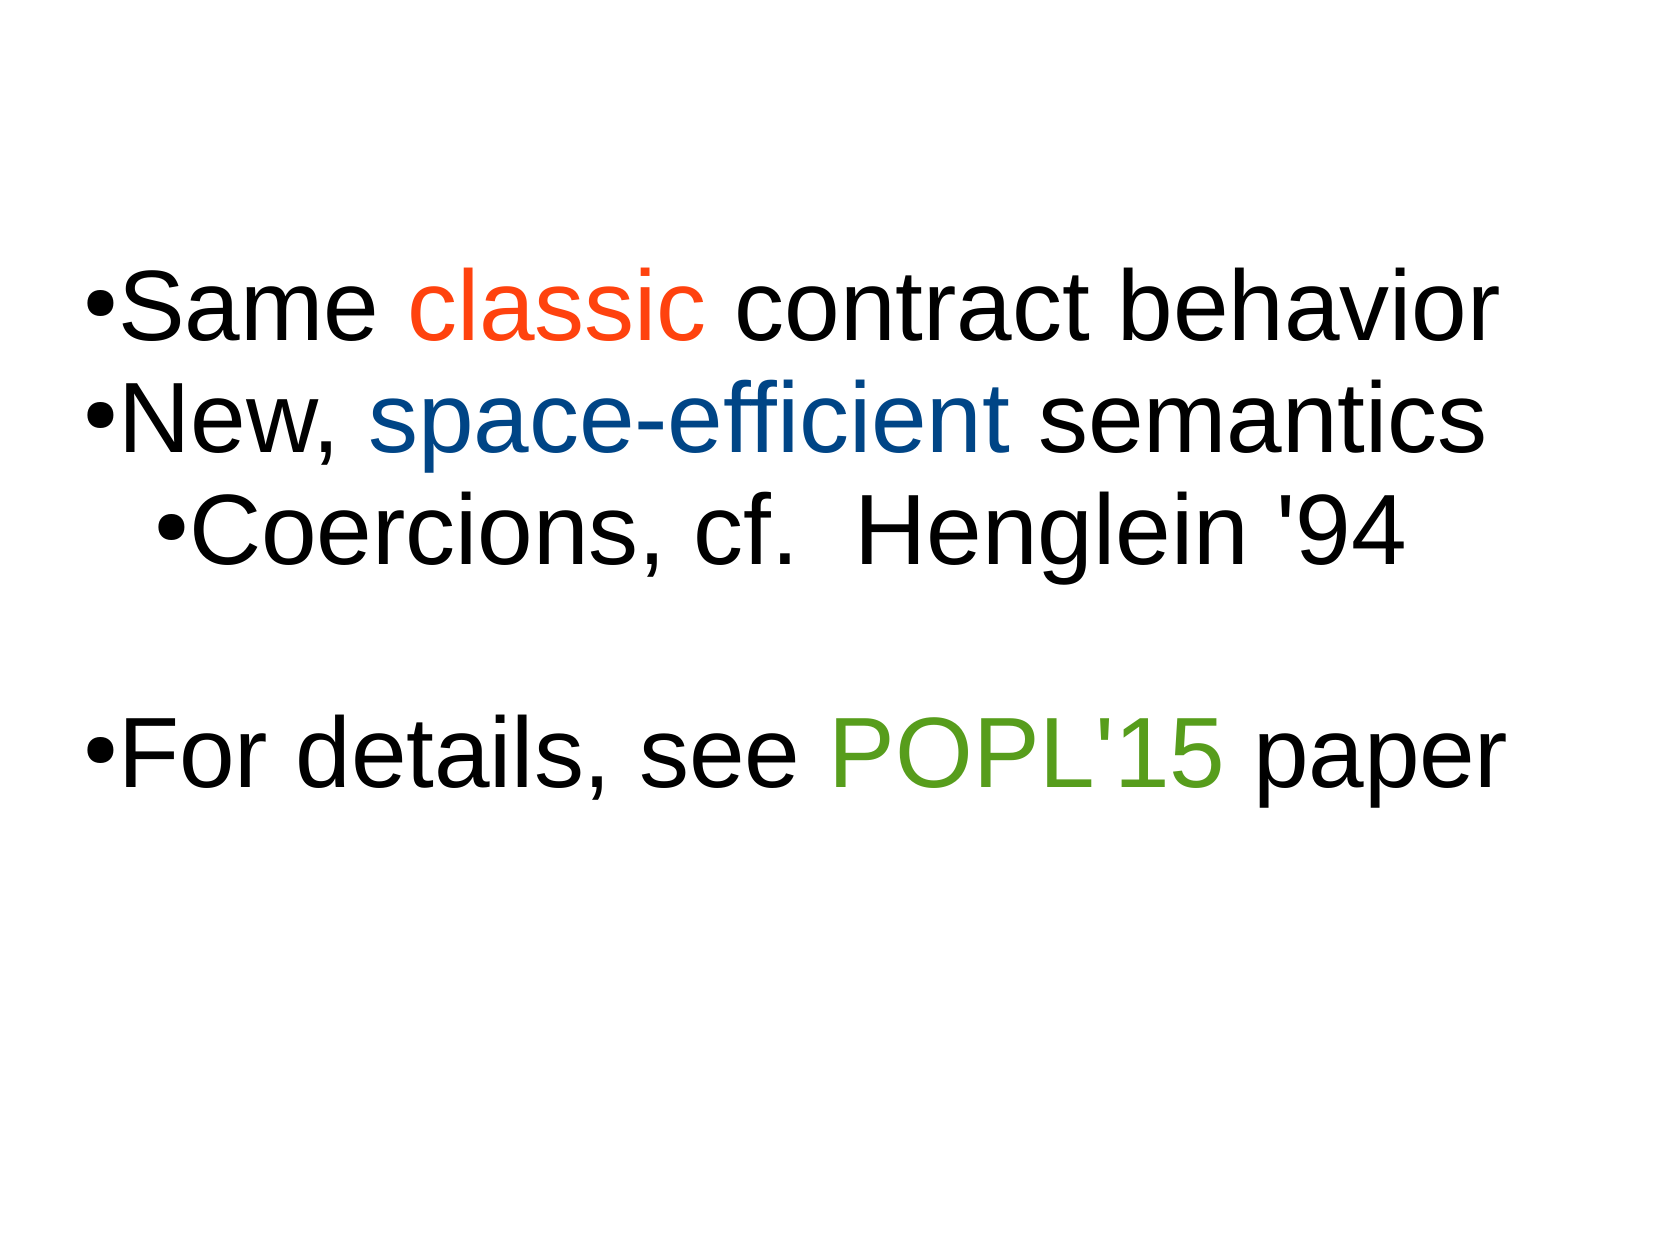

# Same classic contract behavior
New, space-efficient semantics
Coercions, cf. Henglein '94
For details, see POPL'15 paper